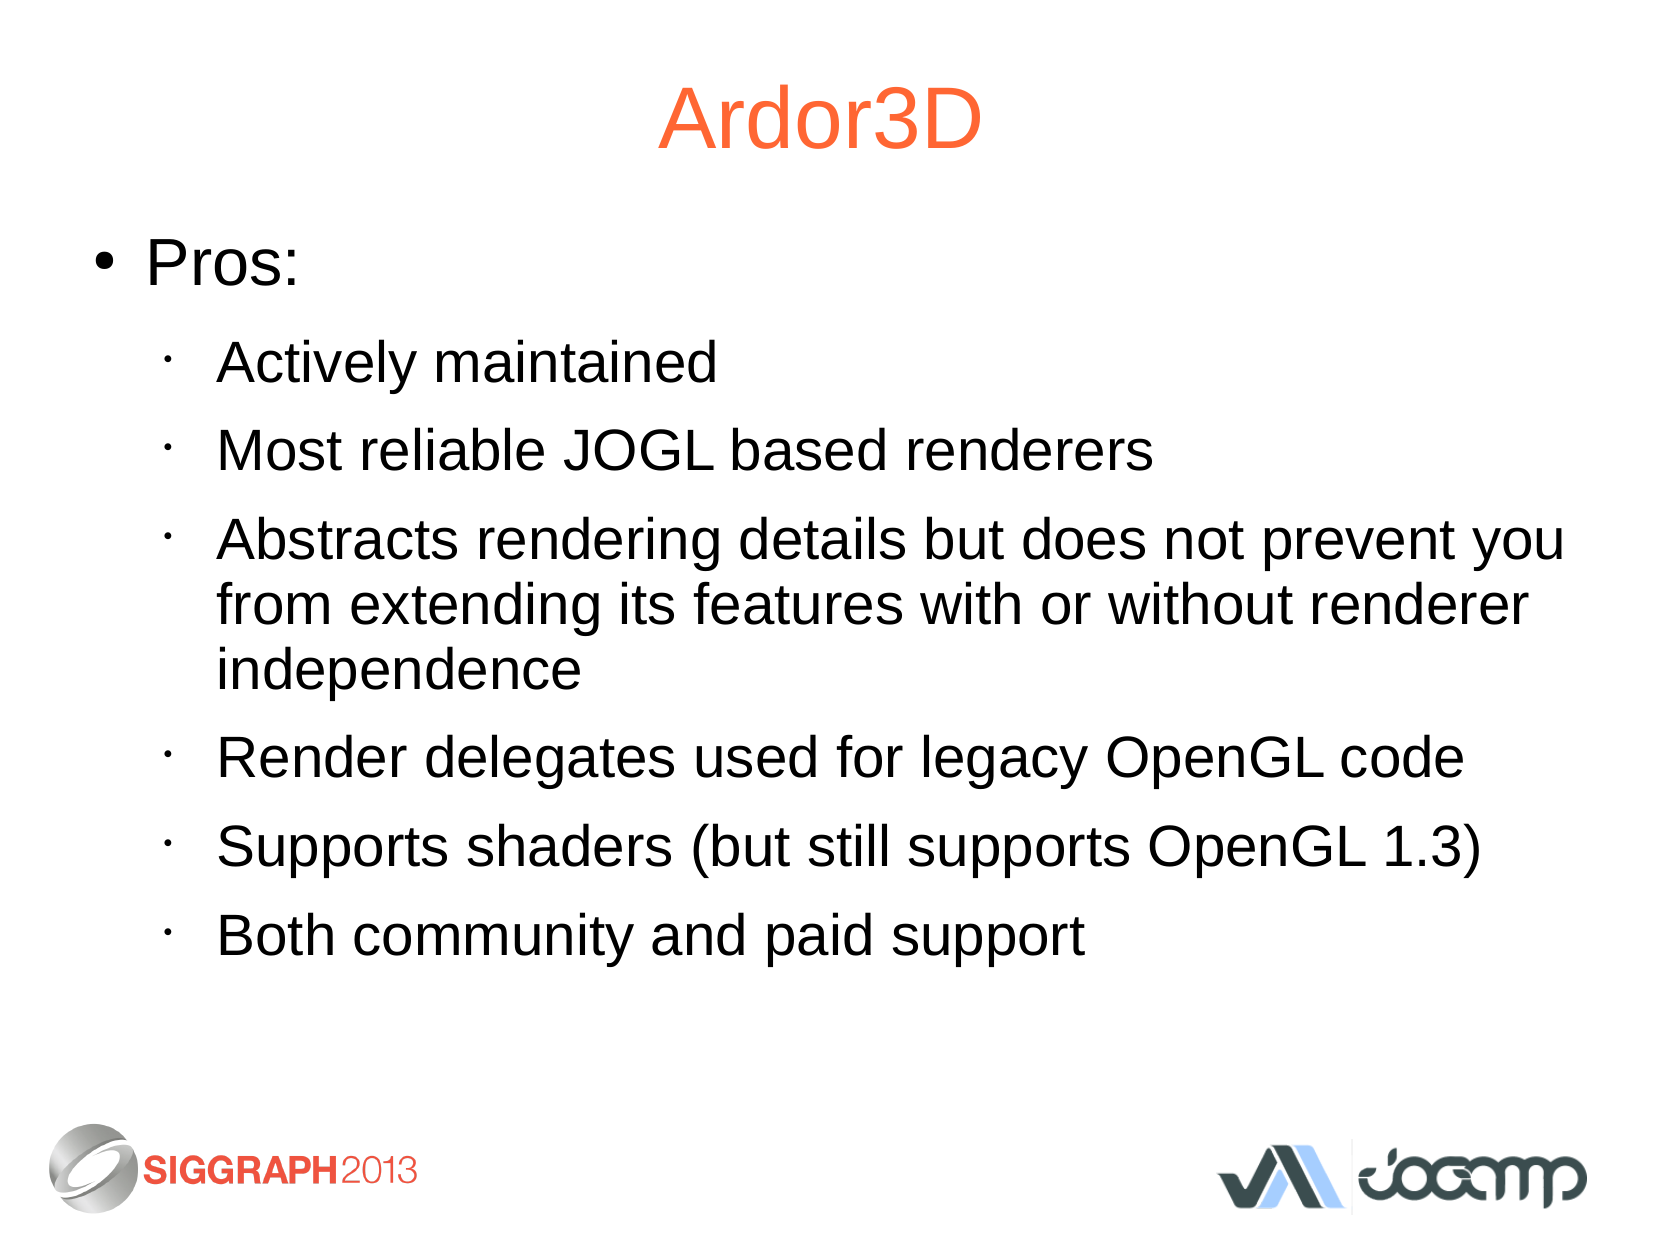

# Ardor3D
Pros:
Actively maintained
Most reliable JOGL based renderers
Abstracts rendering details but does not prevent you from extending its features with or without renderer independence
Render delegates used for legacy OpenGL code
Supports shaders (but still supports OpenGL 1.3)
Both community and paid support